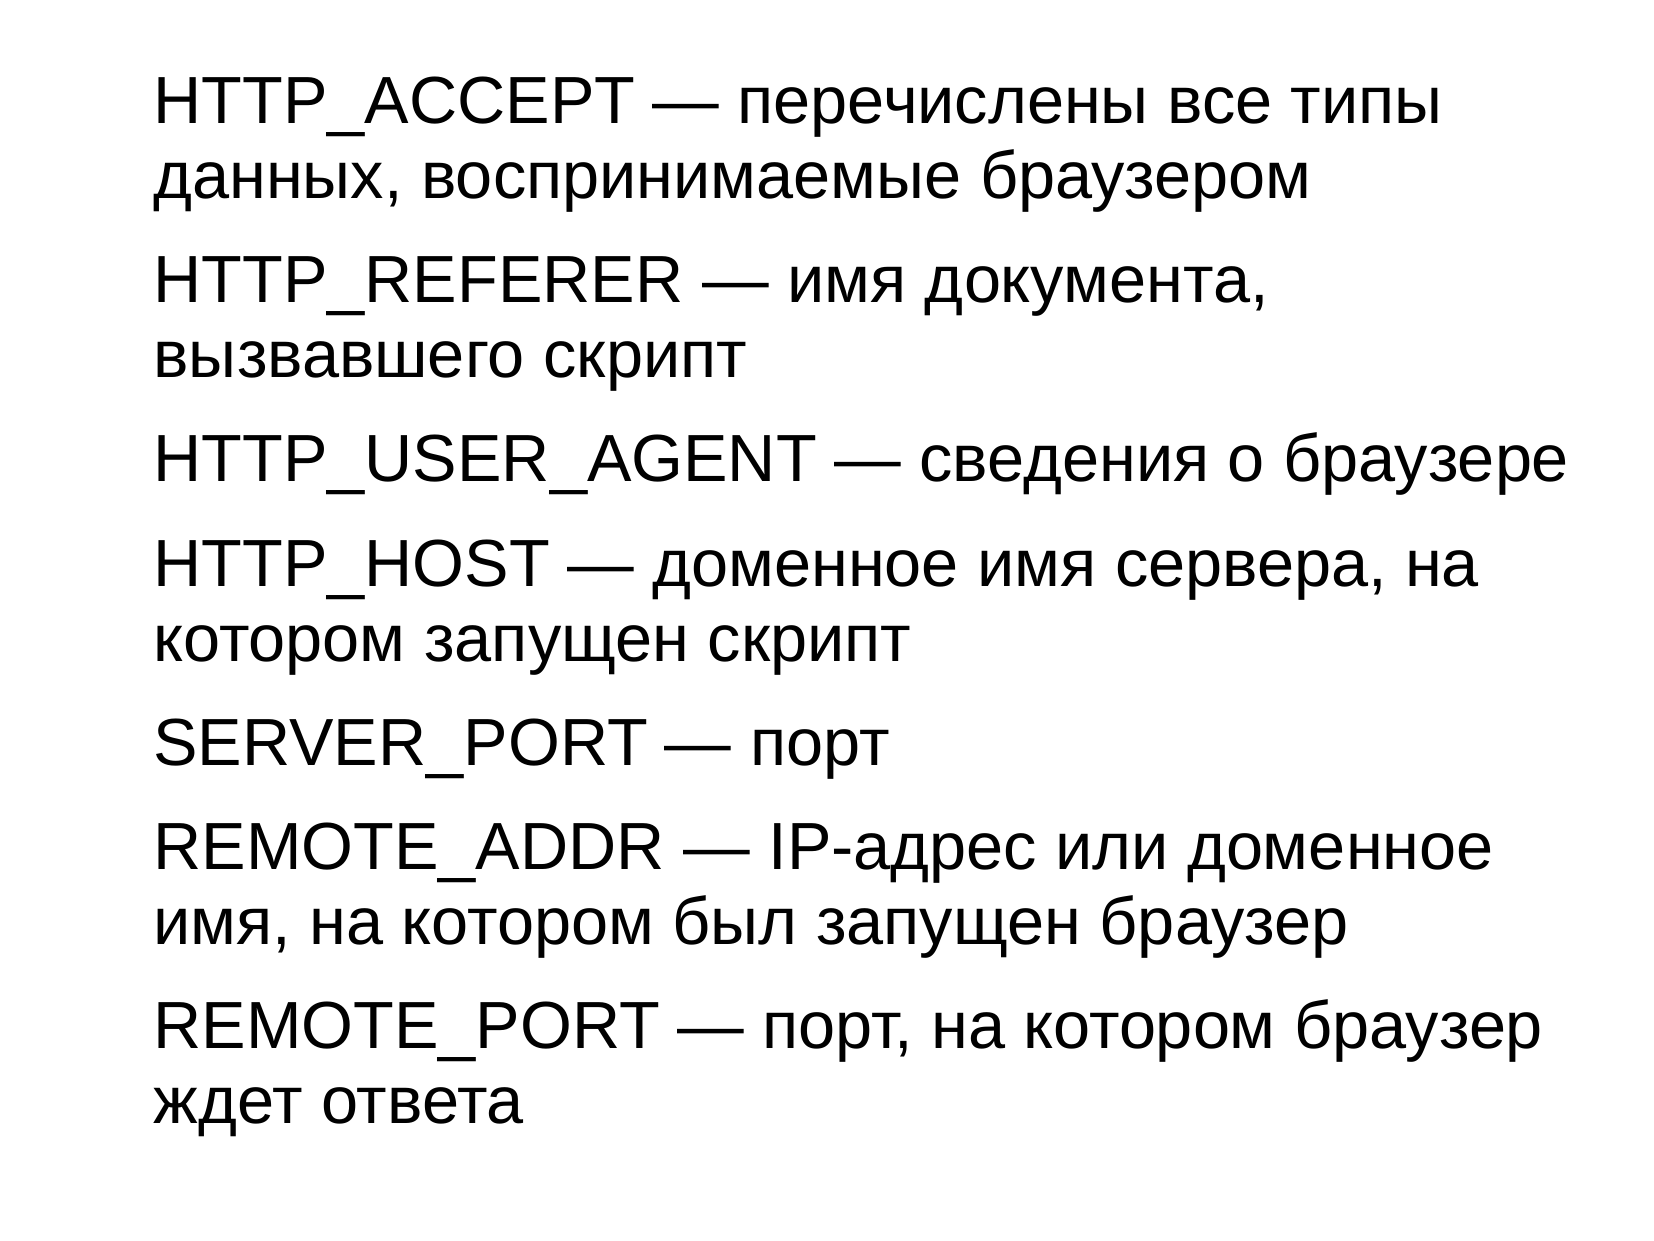

# HTTP_ACCEPT — перечислены все типы данных, воспринимаемые браузером
HTTP_REFERER — имя документа, вызвавшего скрипт
HTTP_USER_AGENT — сведения о браузере
HTTP_HOST — доменное имя сервера, на котором запущен скрипт
SERVER_PORT — порт
REMOTE_ADDR — IP-адрес или доменное имя, на котором был запущен браузер
REMOTE_PORT — порт, на котором браузер ждет ответа